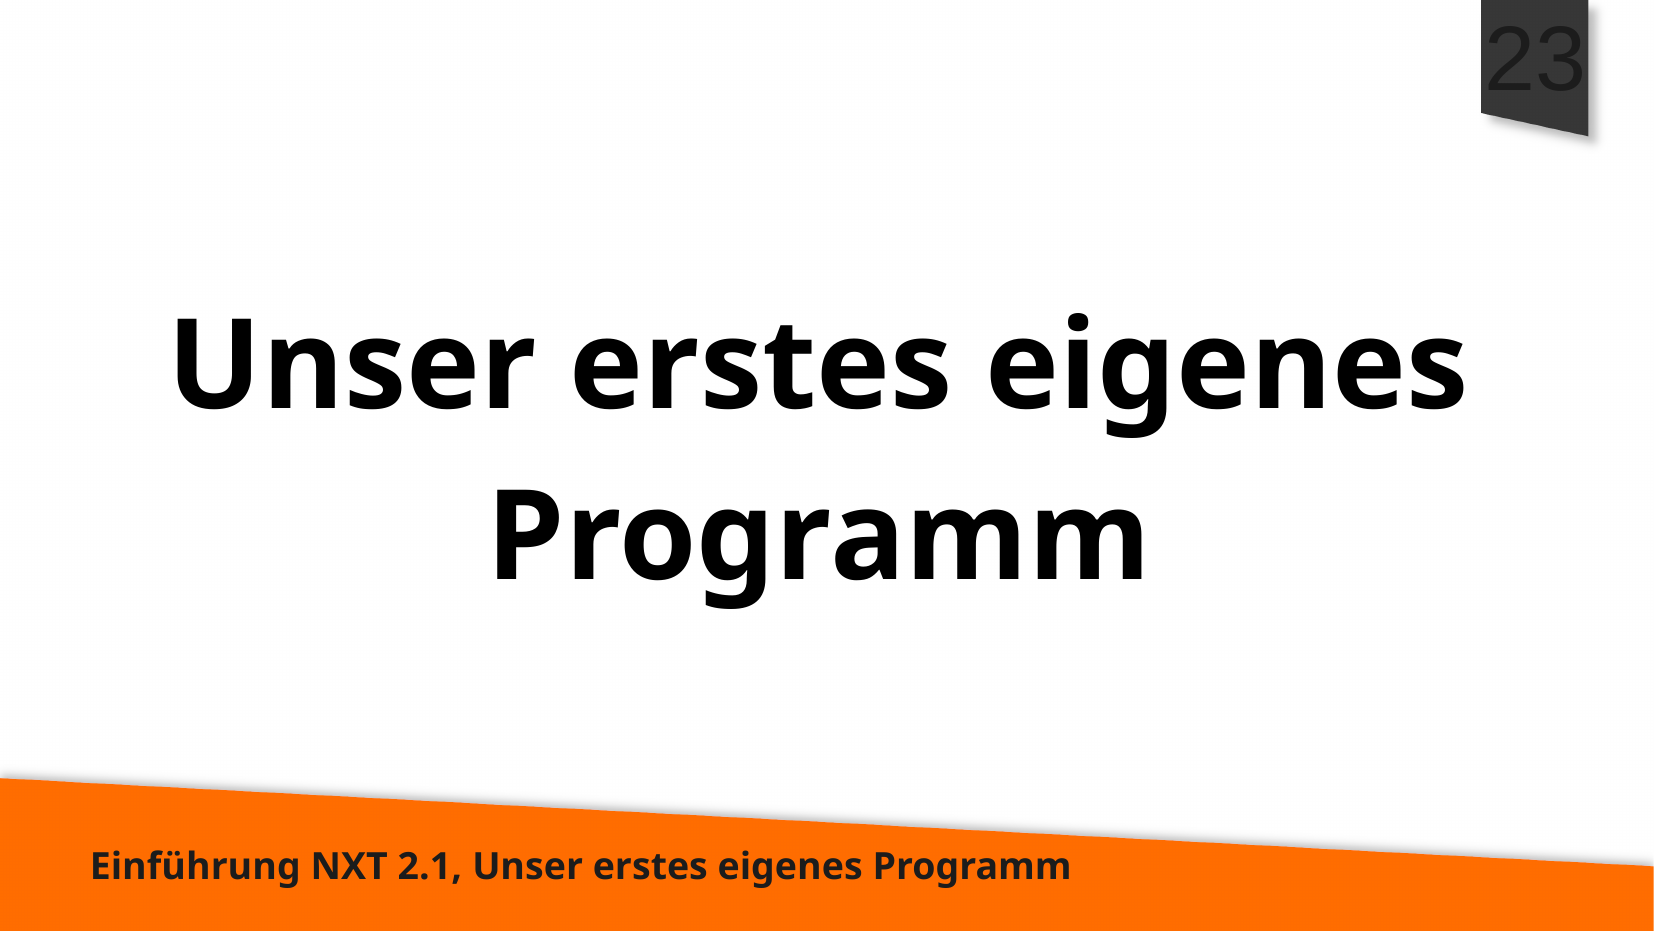

23
# Unser erstes eigenes Programm
Einführung NXT 2.1, Unser erstes eigenes Programm